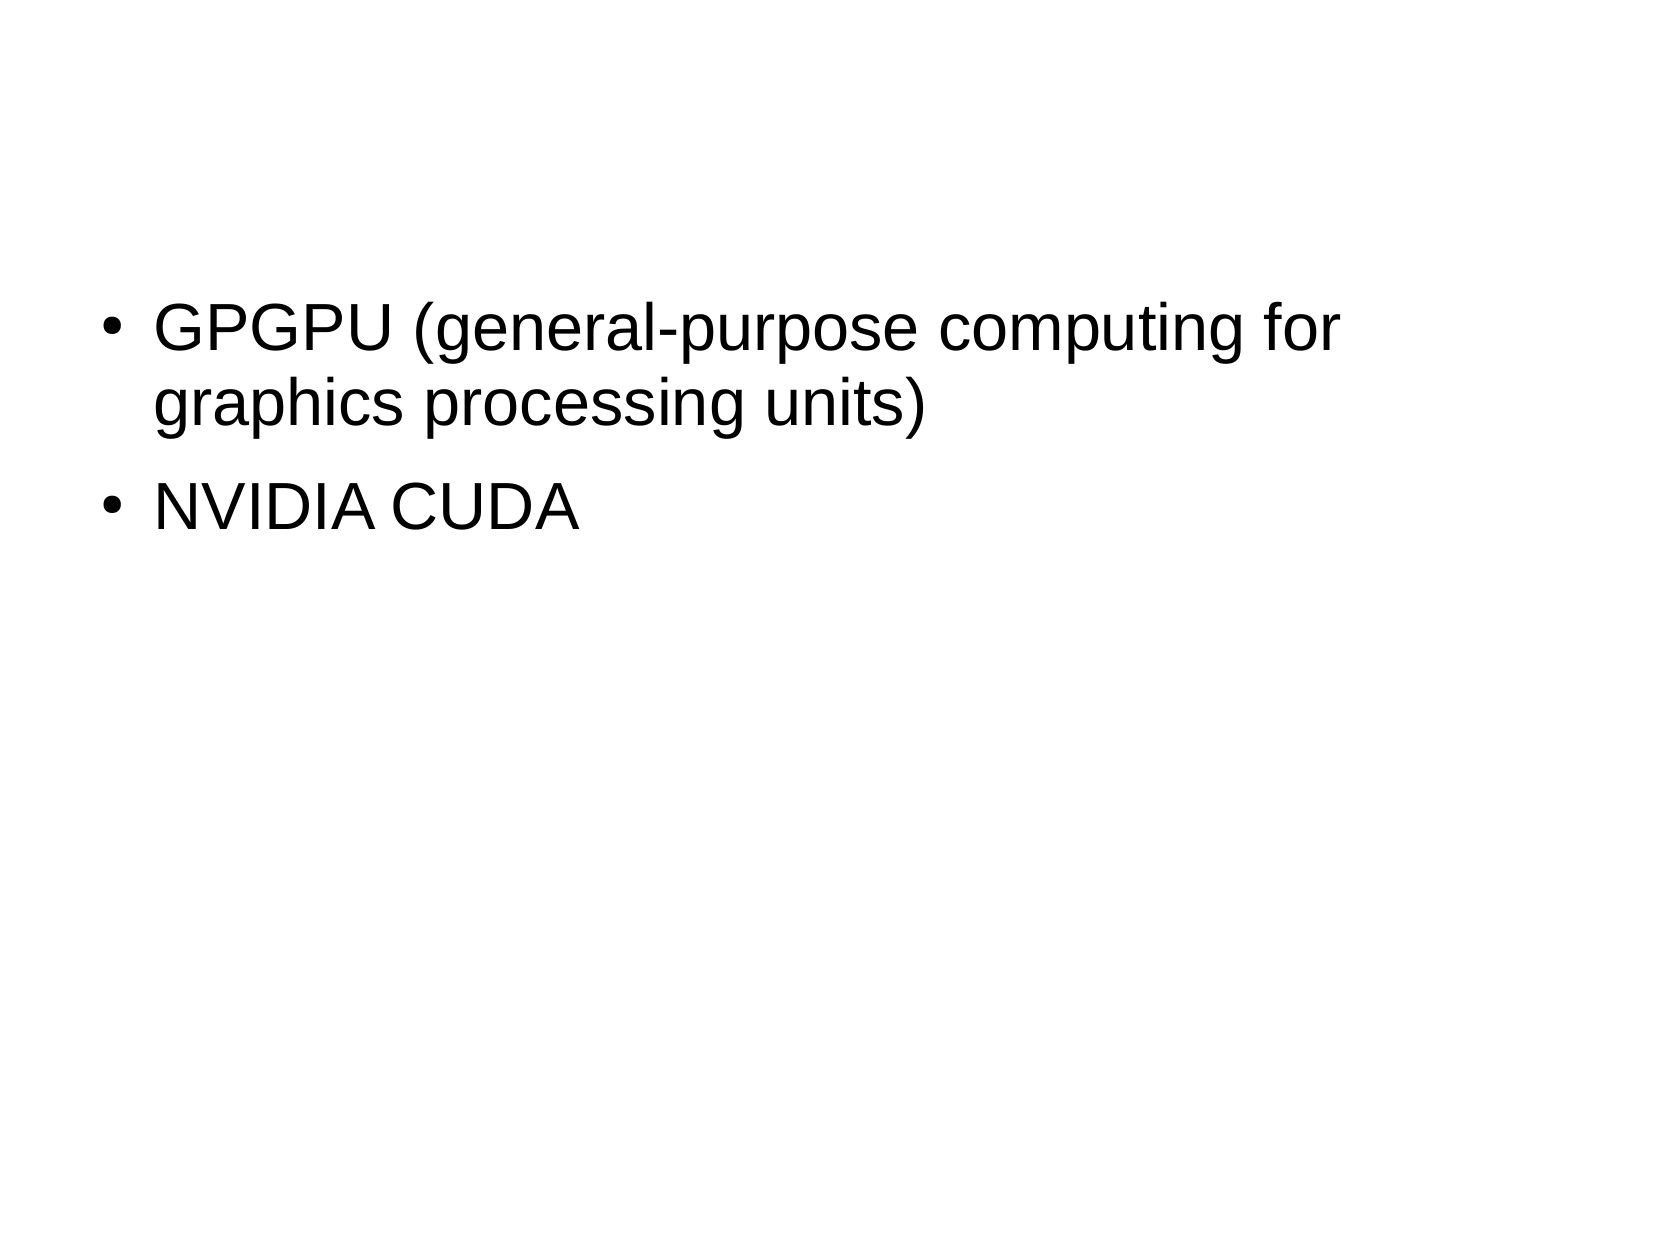

#
GPGPU (general-purpose computing for graphics processing units)
NVIDIA CUDA